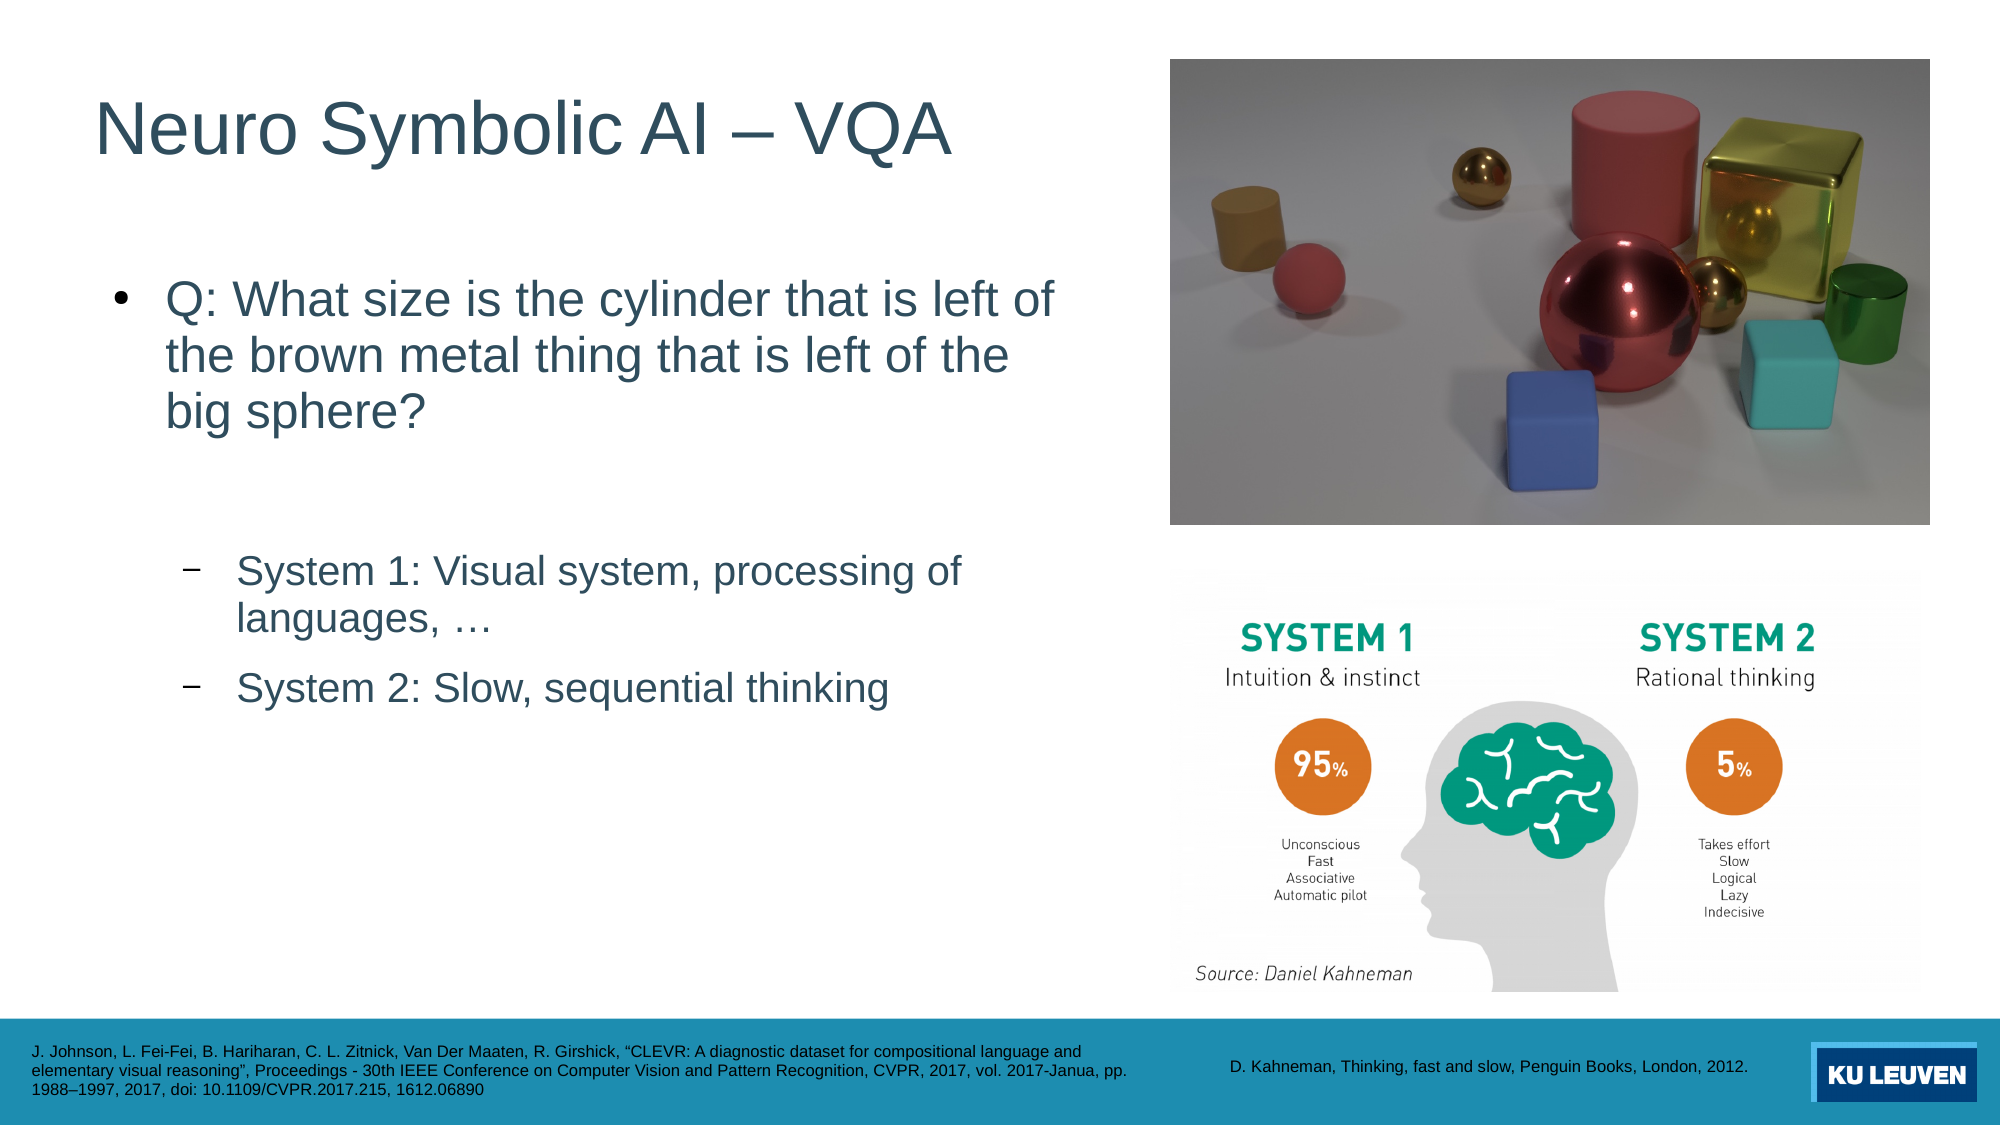

# Neuro Symbolic AI – VQA
Q: What size is the cylinder that is left of the brown metal thing that is left of the big sphere?
System 1: Visual system, processing of languages, …
System 2: Slow, sequential thinking
J. Johnson, L. Fei-Fei, B. Hariharan, C. L. Zitnick, Van Der Maaten, R. Girshick, “CLEVR: A diagnostic dataset for compositional language and elementary visual reasoning”, Proceedings - 30th IEEE Conference on Computer Vision and Pattern Recognition, CVPR, 2017, vol. 2017-Janua, pp. 1988–1997, 2017, doi: 10.1109/CVPR.2017.215, 1612.06890
D. Kahneman, Thinking, fast and slow, Penguin Books, London, 2012.